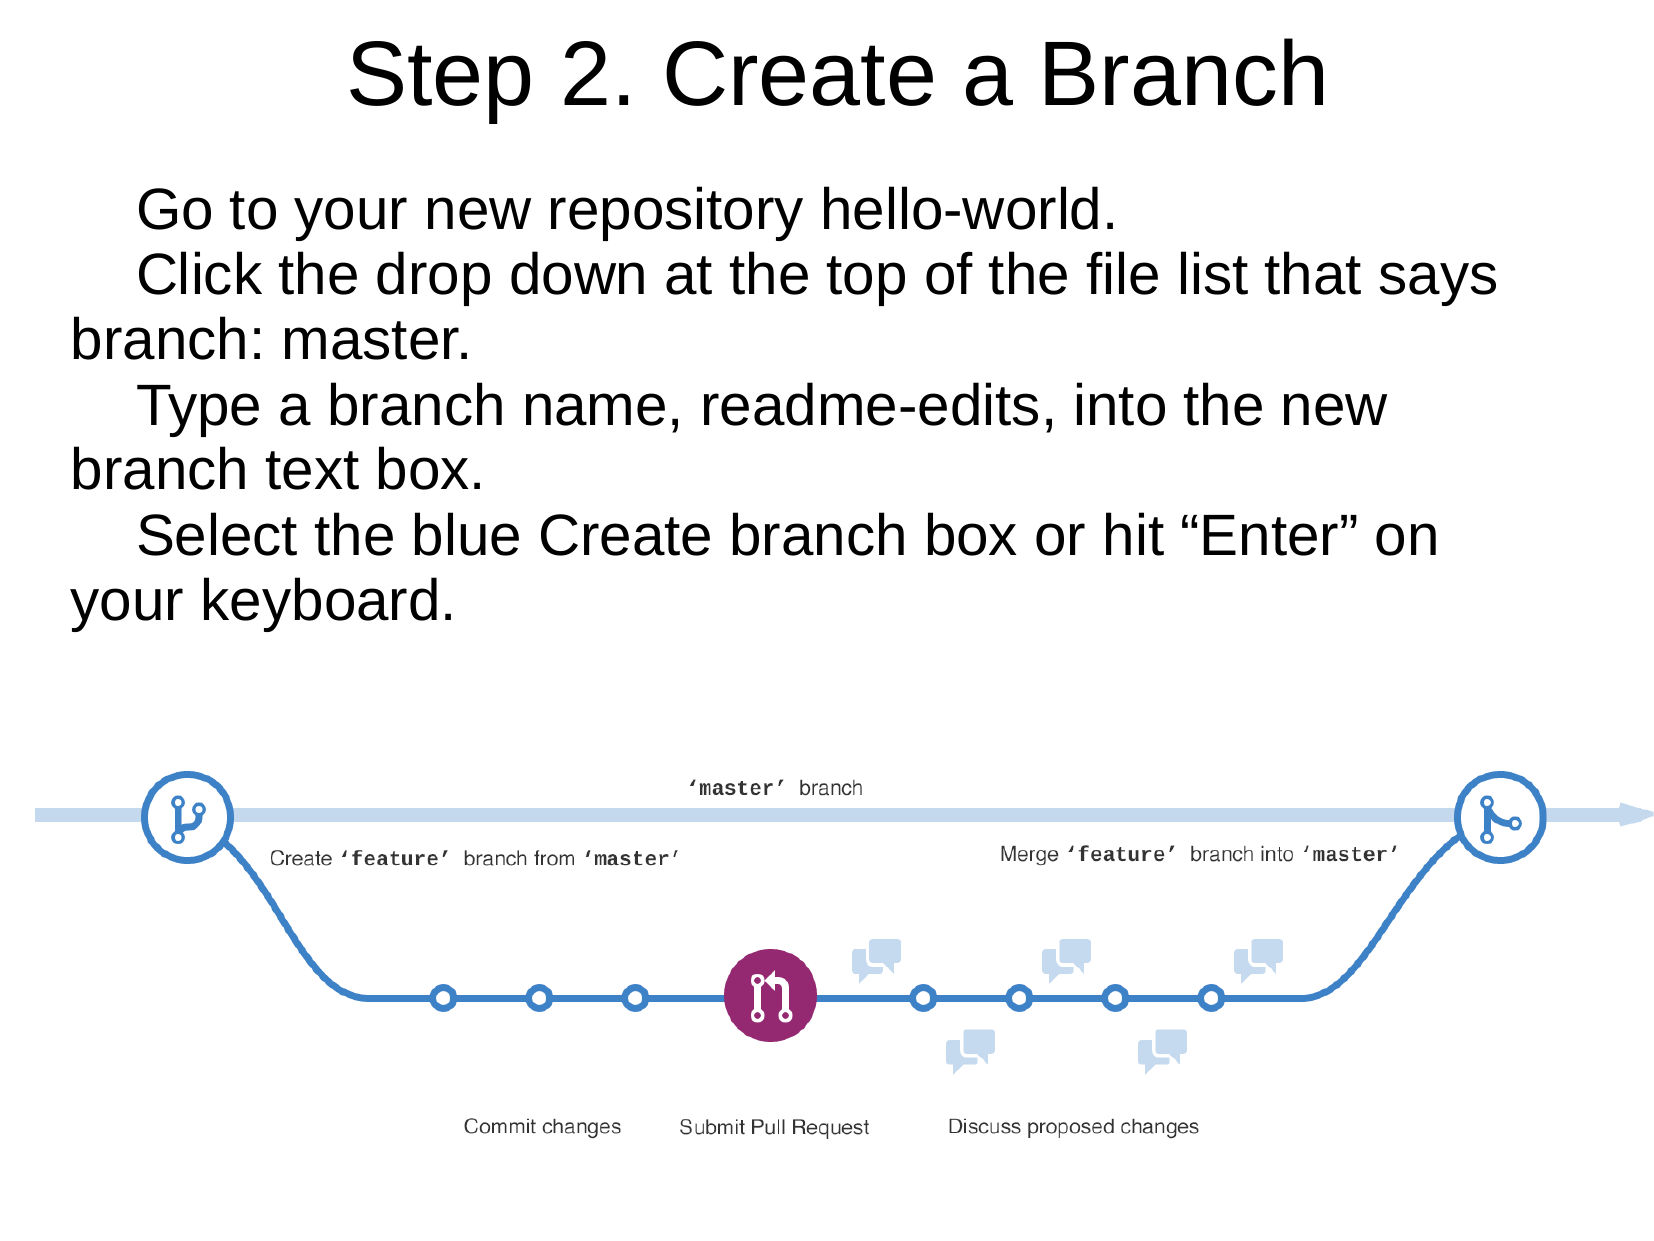

Step 2. Create a Branch
 Go to your new repository hello-world.
 Click the drop down at the top of the file list that says branch: master.
 Type a branch name, readme-edits, into the new branch text box.
 Select the blue Create branch box or hit “Enter” on your keyboard.